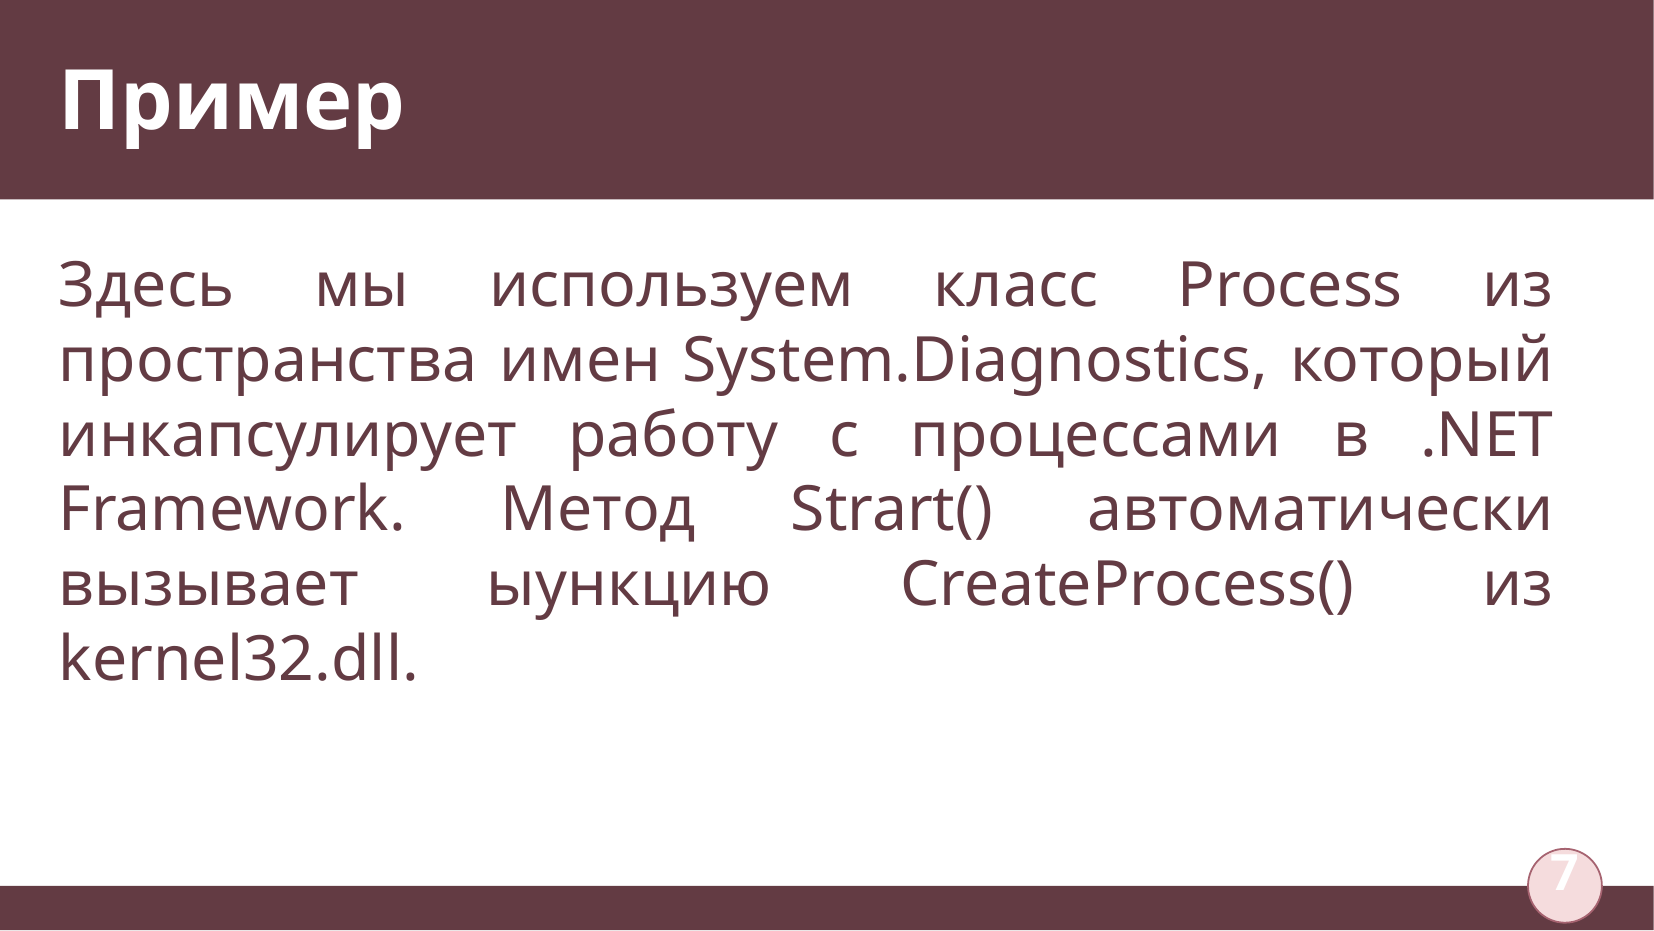

# Пример
Здесь мы используем класс Process из пространства имен System.Diagnostics, который инкапсулирует работу с процессами в .NET Framework. Метод Strart() автоматически вызывает ыункцию CreateProcess() из kernel32.dll.